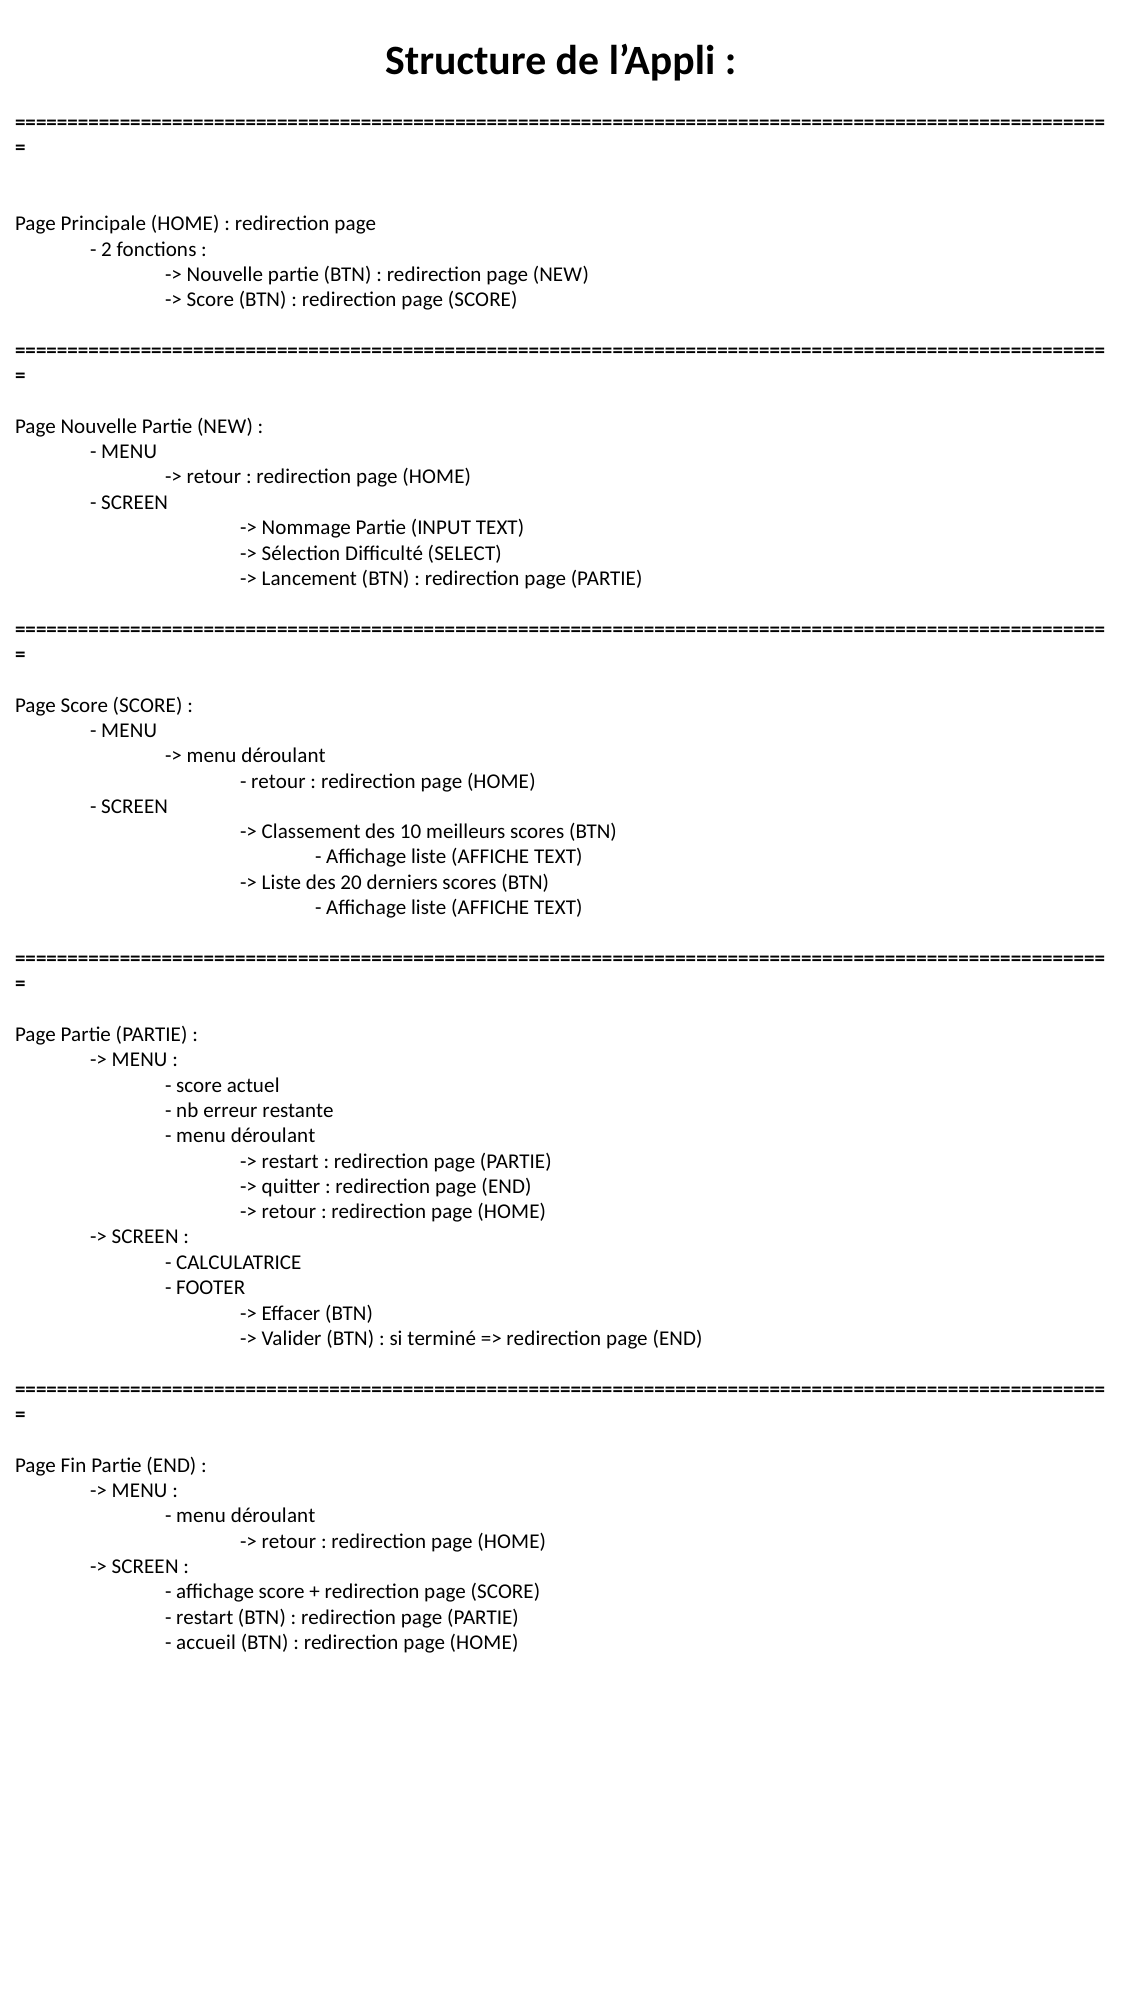

Structure de l’Appli :
=========================================================================================================
Page Principale (HOME) : redirection page
	- 2 fonctions :
		-> Nouvelle partie (BTN) : redirection page (NEW)
		-> Score (BTN) : redirection page (SCORE)
=========================================================================================================
Page Nouvelle Partie (NEW) :
	- MENU
		-> retour : redirection page (HOME)
	- SCREEN
	-> Nommage Partie (INPUT TEXT)
	-> Sélection Difficulté (SELECT)
	-> Lancement (BTN) : redirection page (PARTIE)
=========================================================================================================
Page Score (SCORE) :
	- MENU
		-> menu déroulant
			- retour : redirection page (HOME)
	- SCREEN
	-> Classement des 10 meilleurs scores (BTN)
		- Affichage liste (AFFICHE TEXT)
	-> Liste des 20 derniers scores (BTN)
		- Affichage liste (AFFICHE TEXT)
=========================================================================================================
Page Partie (PARTIE) :
	-> MENU :
		- score actuel
		- nb erreur restante
		- menu déroulant
			-> restart : redirection page (PARTIE)
			-> quitter : redirection page (END)
			-> retour : redirection page (HOME)
	-> SCREEN :
		- CALCULATRICE
		- FOOTER
			-> Effacer (BTN)
			-> Valider (BTN) : si terminé => redirection page (END)
=========================================================================================================
Page Fin Partie (END) :
	-> MENU :
		- menu déroulant
			-> retour : redirection page (HOME)
	-> SCREEN :
		- affichage score + redirection page (SCORE)
		- restart (BTN) : redirection page (PARTIE)
		- accueil (BTN) : redirection page (HOME)